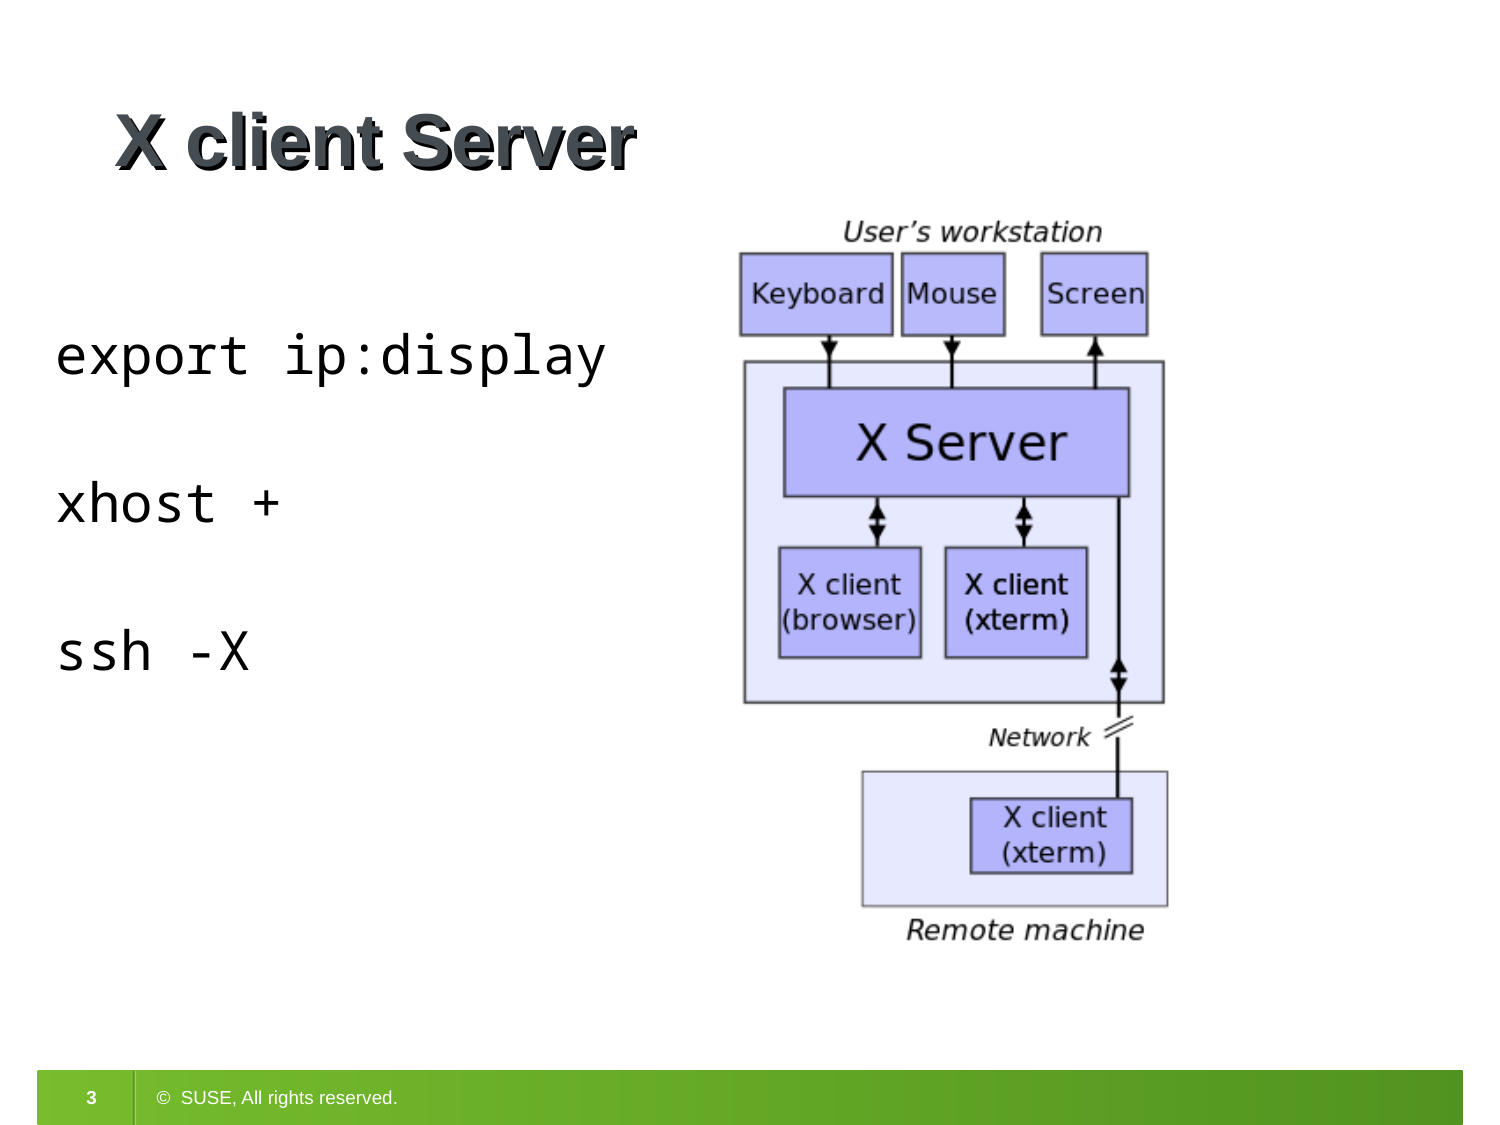

# X client Server
export ip:display
xhost +
ssh -X